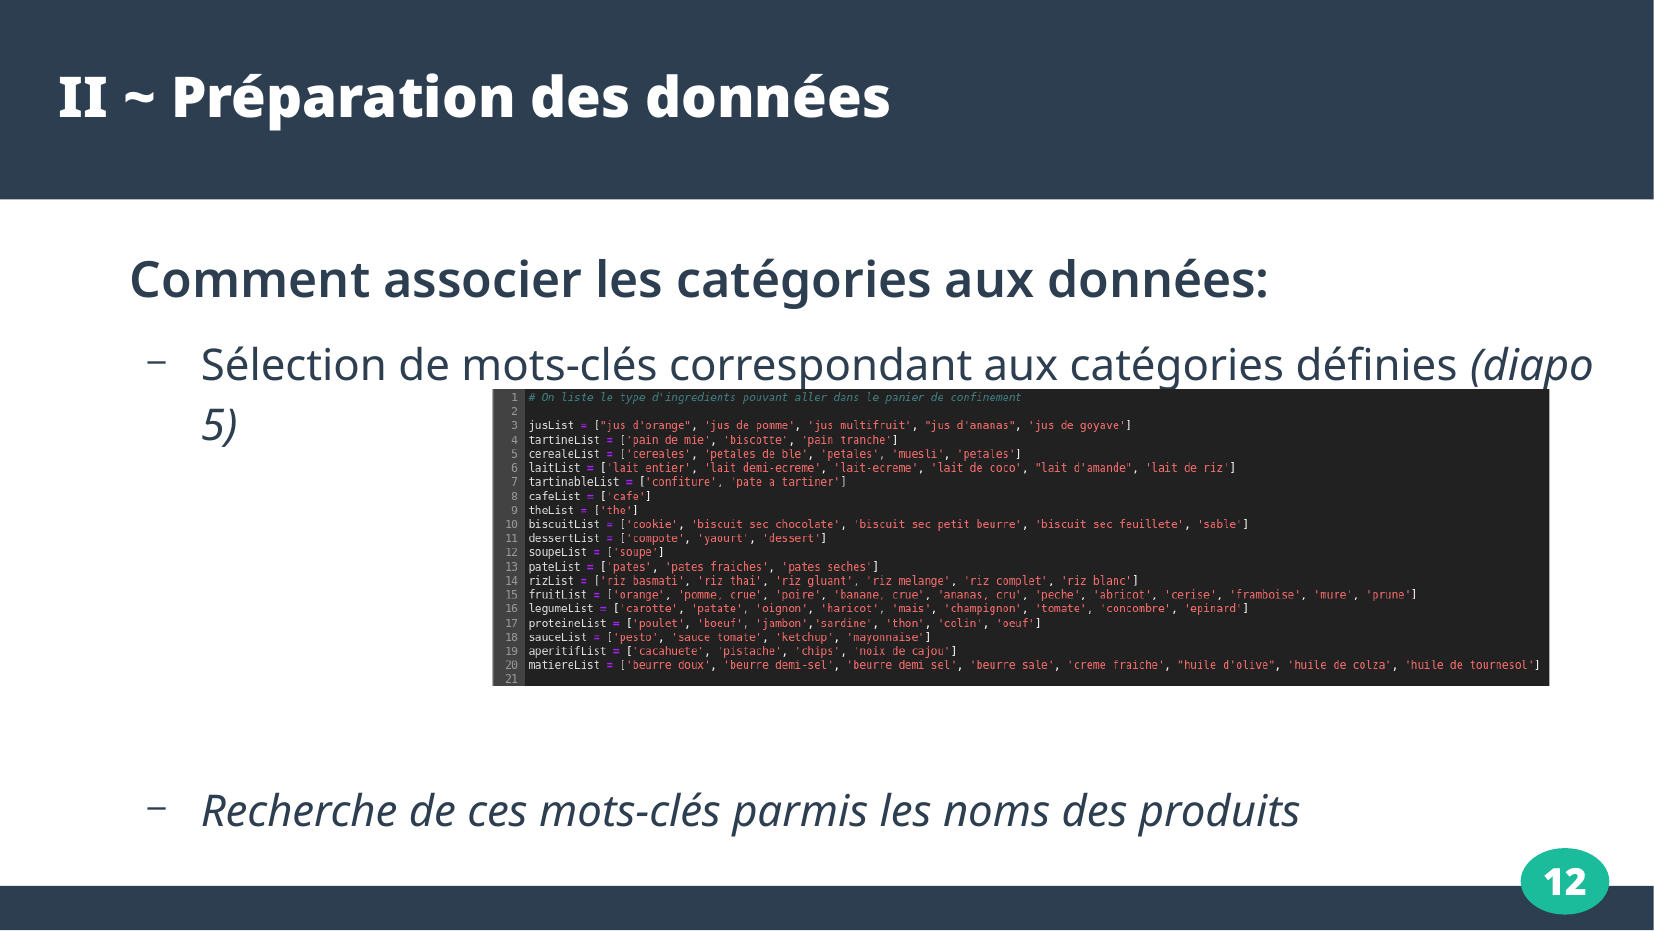

# II ~ Préparation des données
Comment associer les catégories aux données:
Sélection de mots-clés correspondant aux catégories définies (diapo 5)
Recherche de ces mots-clés parmis les noms des produits
12